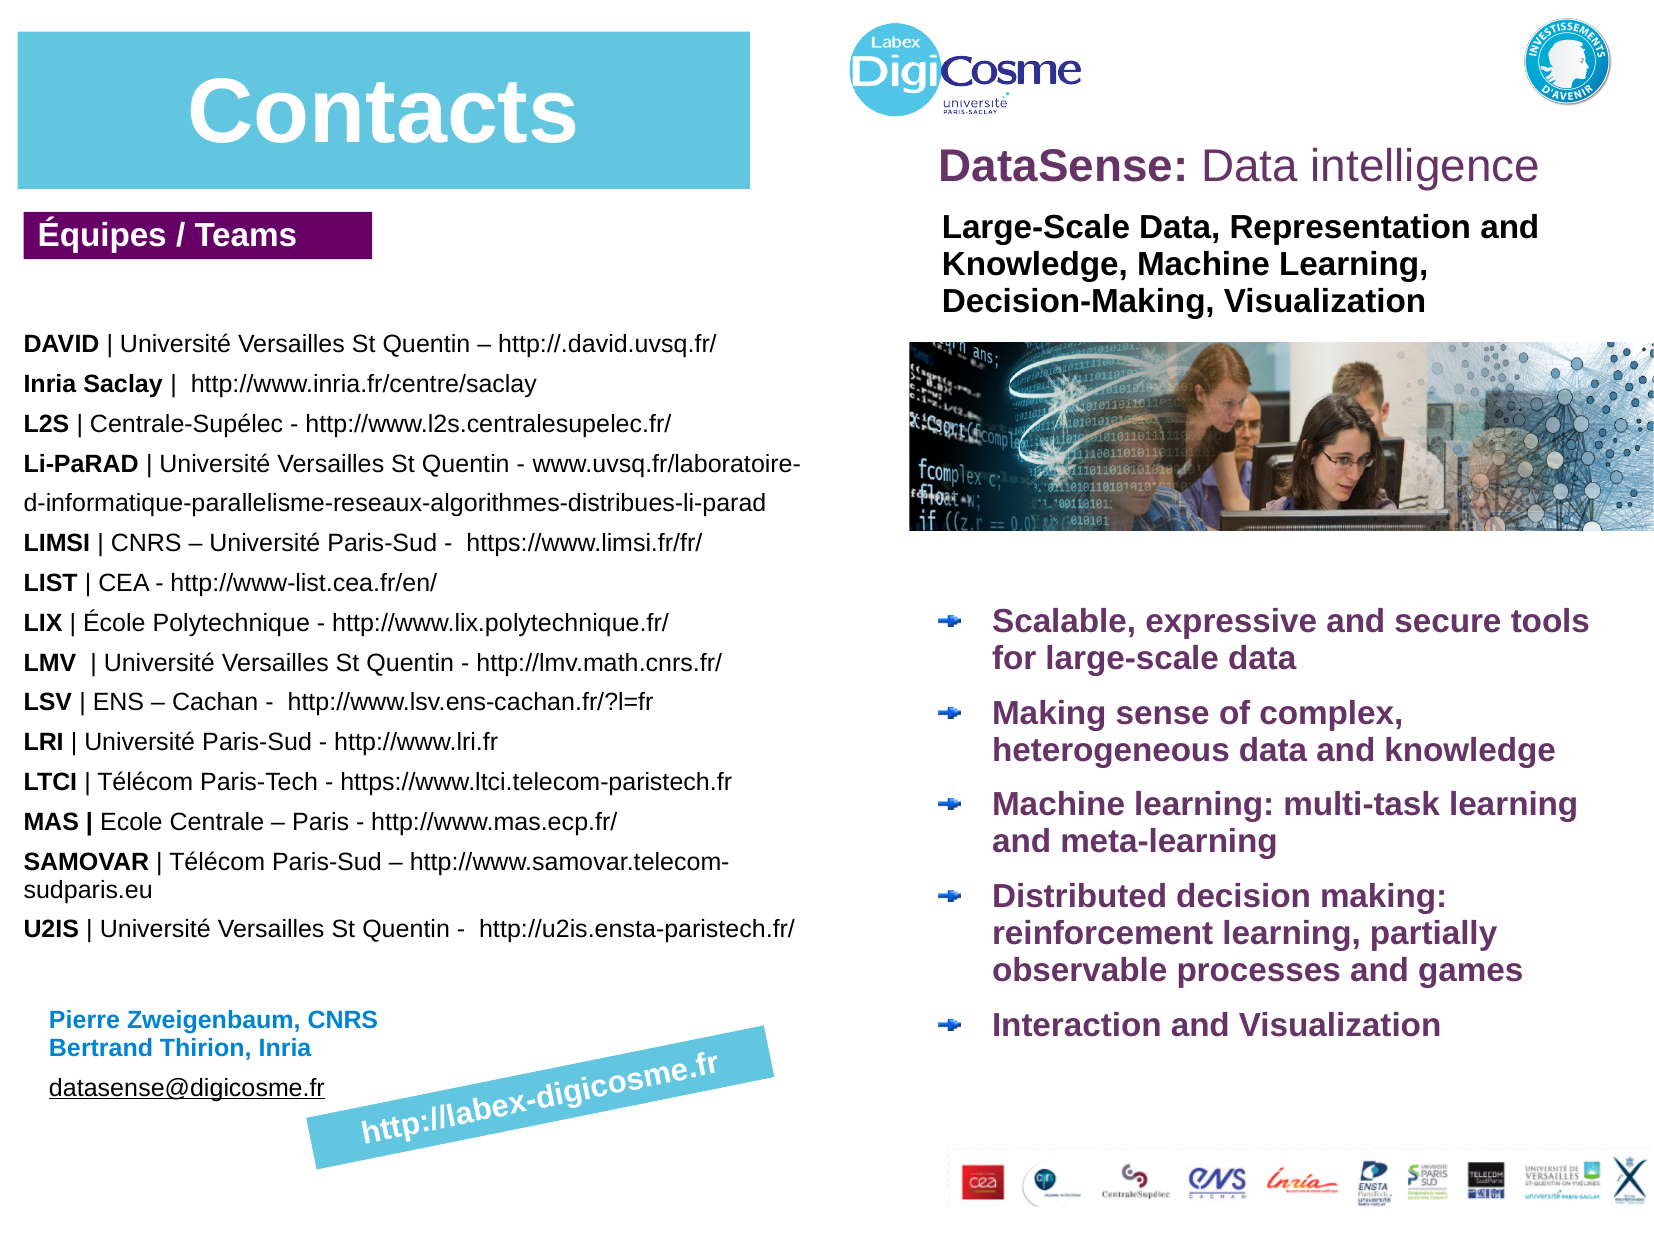

Contacts
DataSense: Data intelligence
Large-Scale Data, Representation and Knowledge, Machine Learning, Decision-Making, Visualization
 Équipes / Teams
DAVID | Université Versailles St Quentin – http://.david.uvsq.fr/
Inria Saclay | http://www.inria.fr/centre/saclay
L2S | Centrale-Supélec - http://www.l2s.centralesupelec.fr/
Li-PaRAD | Université Versailles St Quentin - www.uvsq.fr/laboratoire-
d-informatique-parallelisme-reseaux-algorithmes-distribues-li-parad
LIMSI | CNRS – Université Paris-Sud - https://www.limsi.fr/fr/
LIST | CEA - http://www-list.cea.fr/en/
LIX | École Polytechnique - http://www.lix.polytechnique.fr/
LMV | Université Versailles St Quentin - http://lmv.math.cnrs.fr/
LSV | ENS – Cachan - http://www.lsv.ens-cachan.fr/?l=fr
LRI | Université Paris-Sud - http://www.lri.fr
LTCI | Télécom Paris-Tech - https://www.ltci.telecom-paristech.fr
MAS | Ecole Centrale – Paris - http://www.mas.ecp.fr/
SAMOVAR | Télécom Paris-Sud – http://www.samovar.telecom-sudparis.eu
U2IS | Université Versailles St Quentin - http://u2is.ensta-paristech.fr/
# Scalable, expressive and secure tools for large-scale data
Making sense of complex, heterogeneous data and knowledge
Machine learning: multi-task learning and meta-learning
Distributed decision making: reinforcement learning, partially observable processes and games
Interaction and Visualization
Pierre Zweigenbaum, CNRS
Bertrand Thirion, Inria
datasense@digicosme.fr
http://labex-digicosme.fr